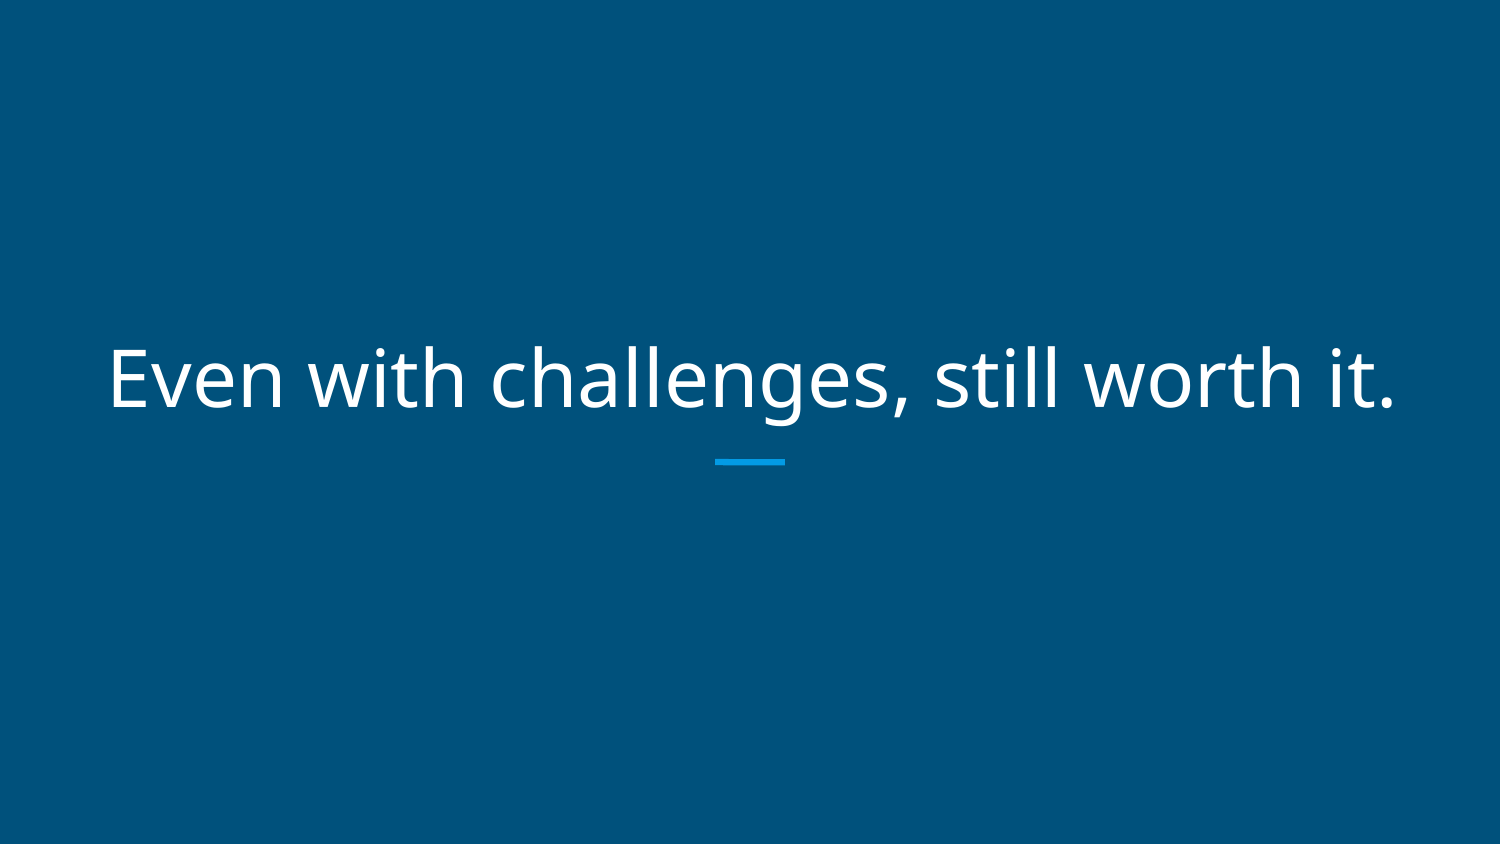

# Even with challenges, still worth it.